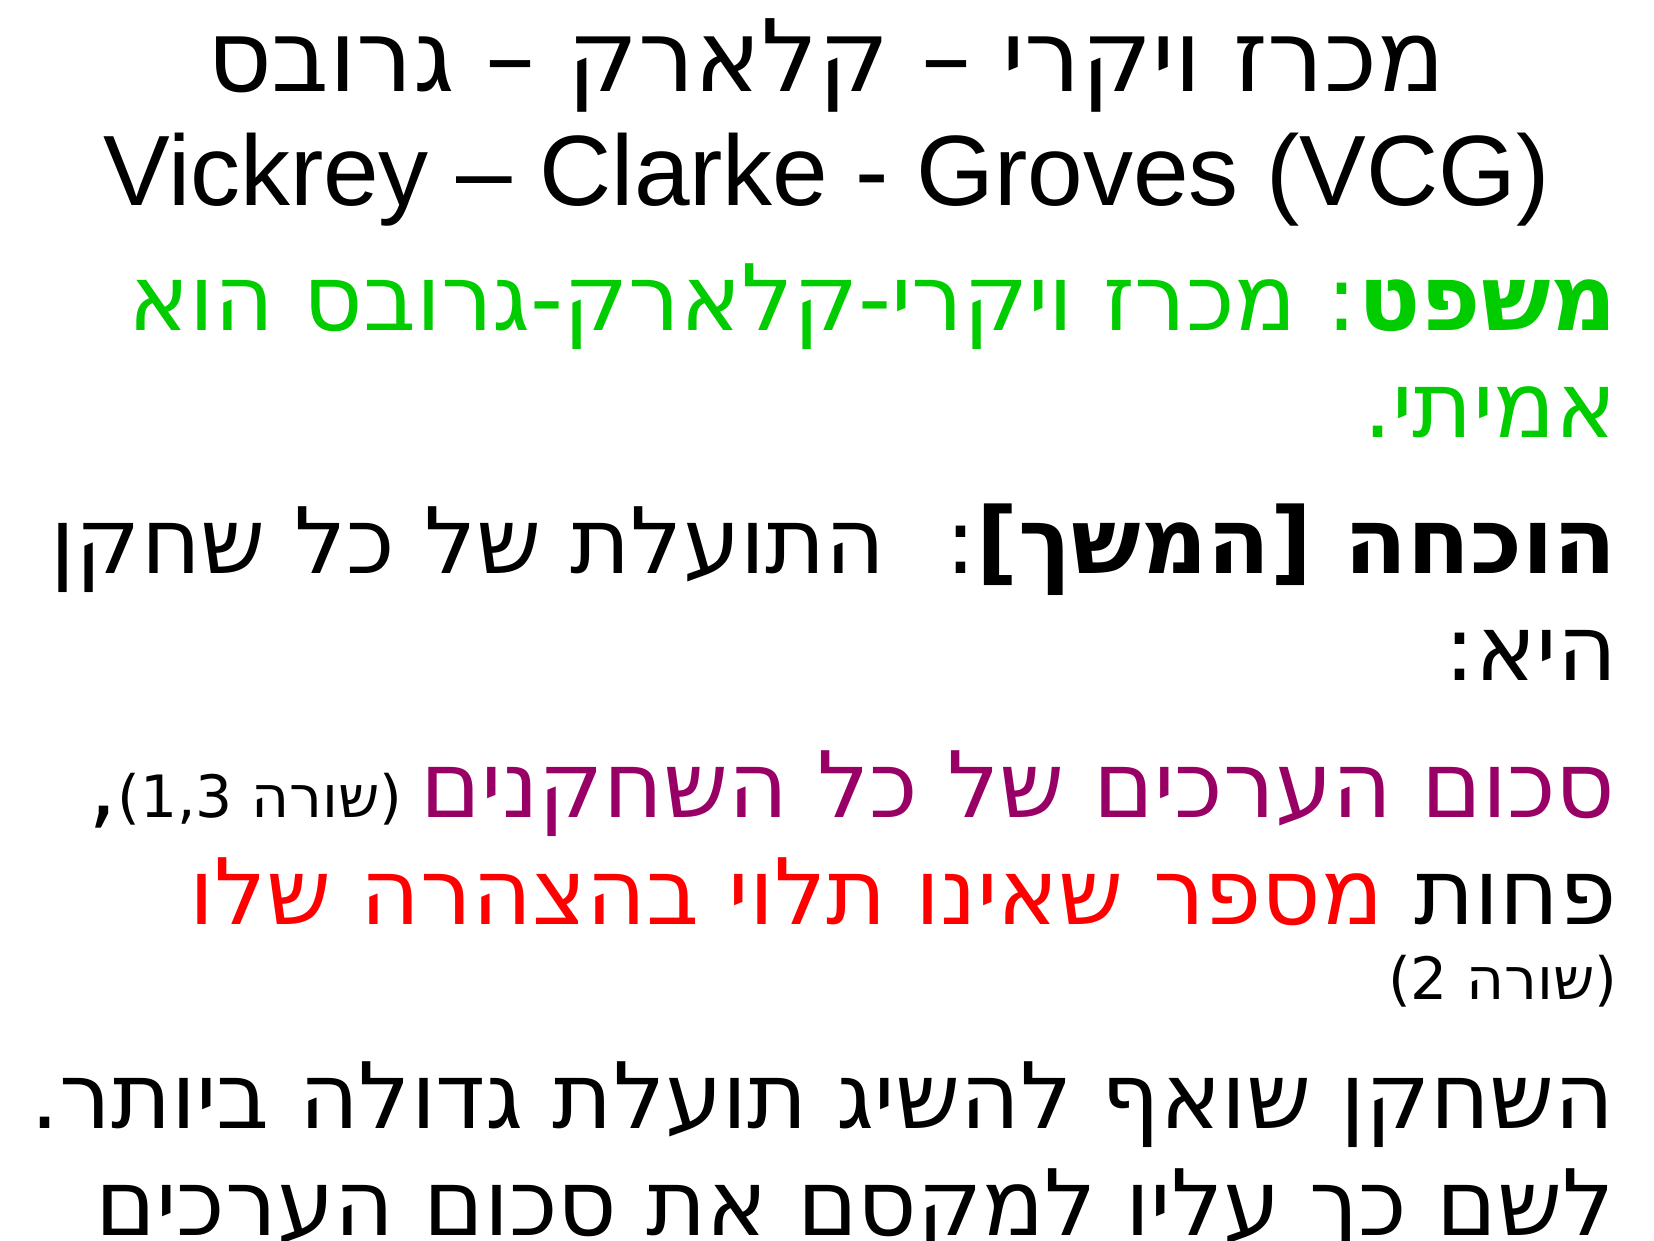

# מכרז ויקרי – קלארק – גרובס Vickrey – Clarke - Groves (VCG)
משפט: מכרז ויקרי-קלארק-גרובס הוא אמיתי.
הוכחה [המשך]: התועלת של כל שחקן היא:
סכום הערכים של כל השחקנים (שורה 1,3),
פחות מספר שאינו תלוי בהצהרה שלו (שורה 2)
השחקן שואף להשיג תועלת גדולה ביותר. לשם כך עליו למקסם את סכום הערכים של כל השחקנים. זה בדיוק מה שעושה מנגנון ויקרי-קלארק-גרובס כשהשחקן אומר אמת.***